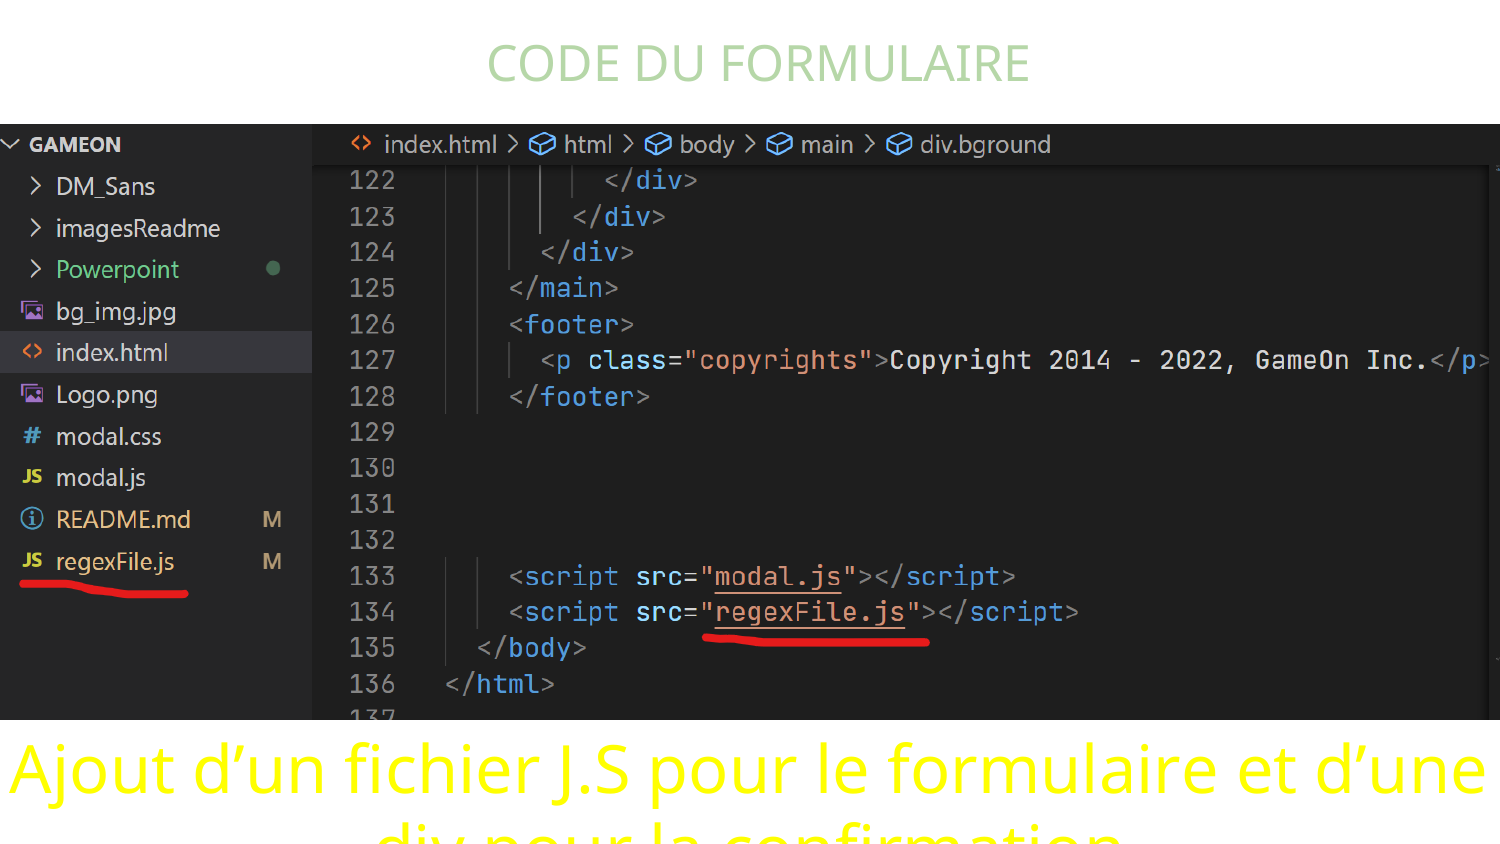

# CODE DU FORMULAIRE
Ajout d’un fichier J.S pour le formulaire et d’une div pour la confirmation